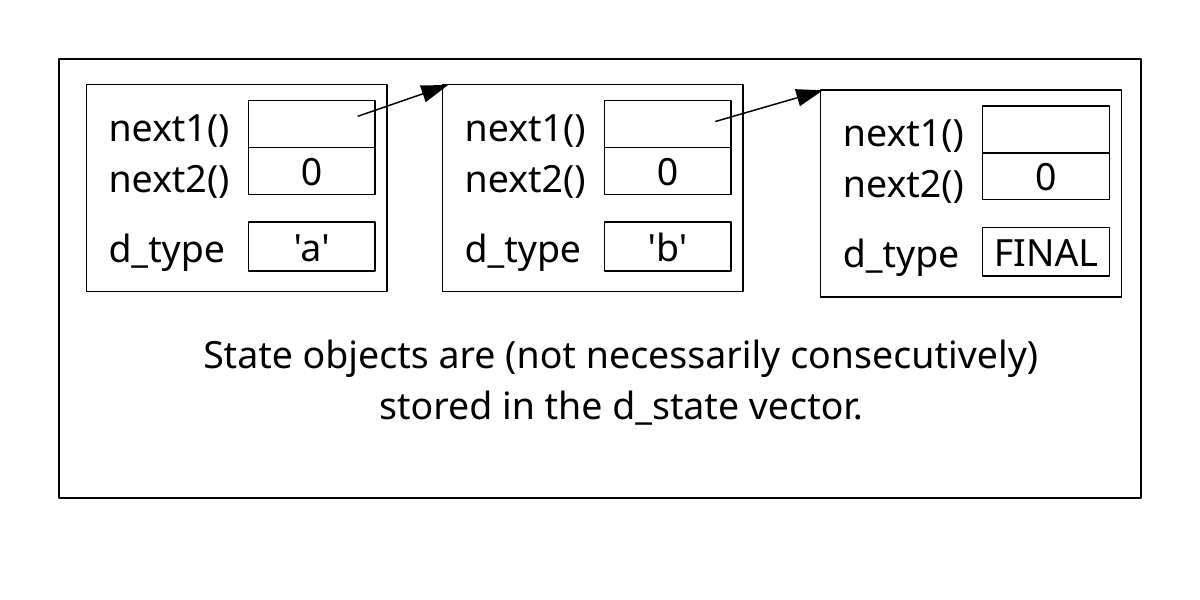

next1()
next2()
next1()
next2()
next1()
next2()
0
0
0
d_type
d_type
d_type
'a'
'b'
FINAL
State objects are (not necessarily consecutively)
stored in the d_state vector.